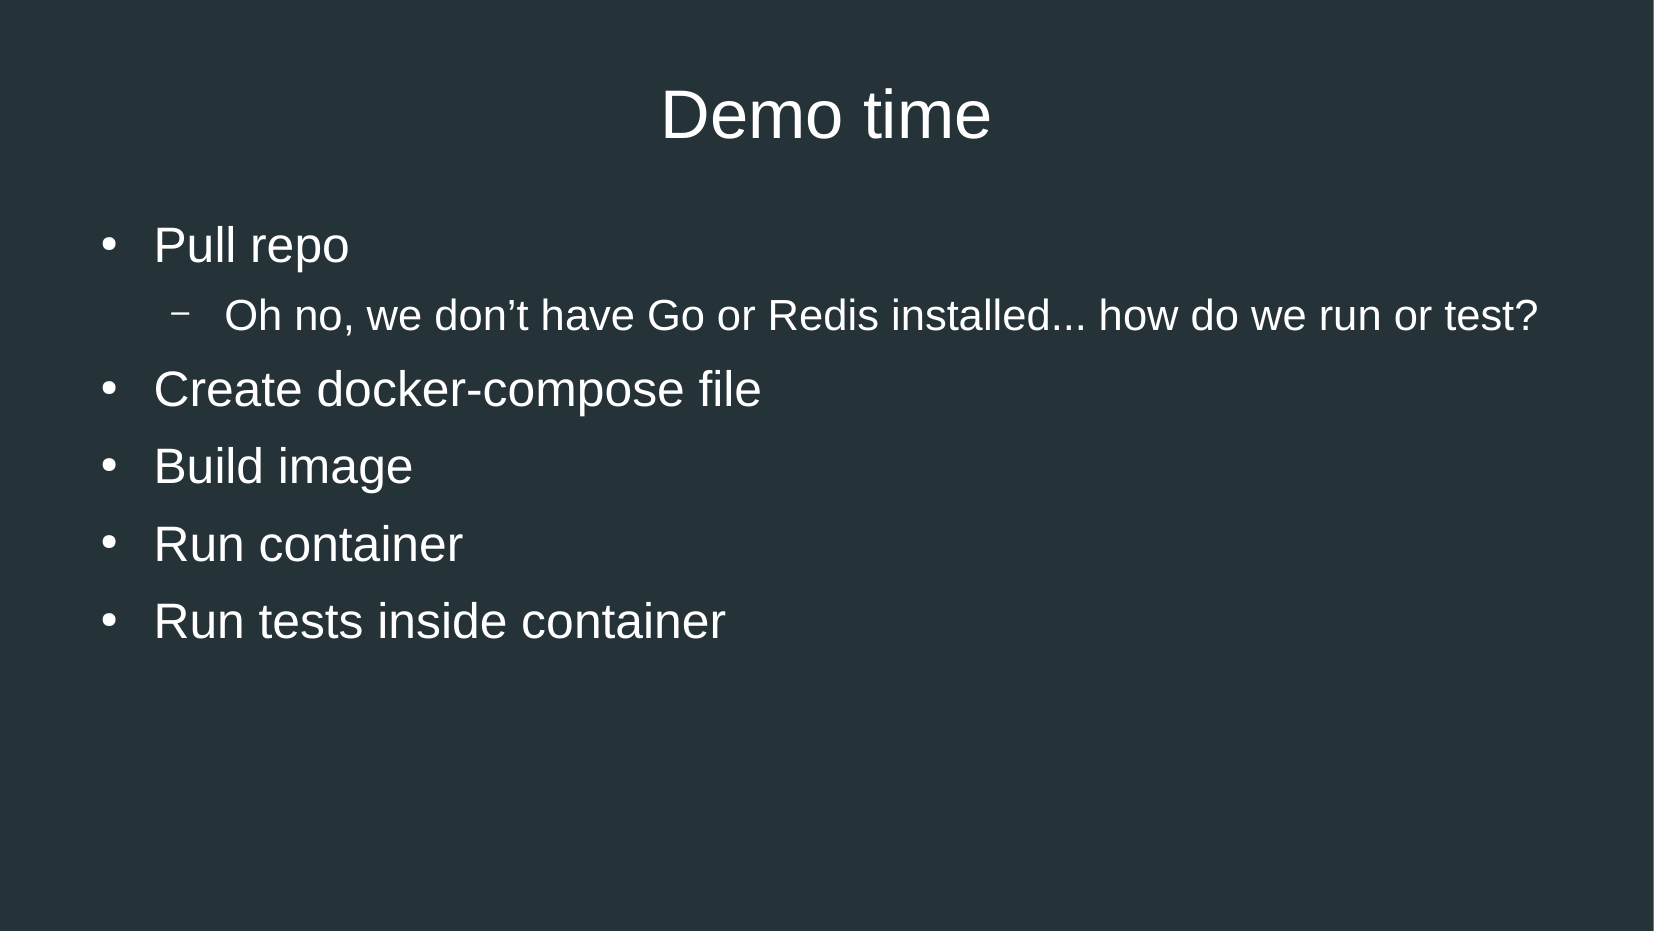

# Demo time
Pull repo
Oh no, we don’t have Go or Redis installed... how do we run or test?
Create docker-compose file
Build image
Run container
Run tests inside container